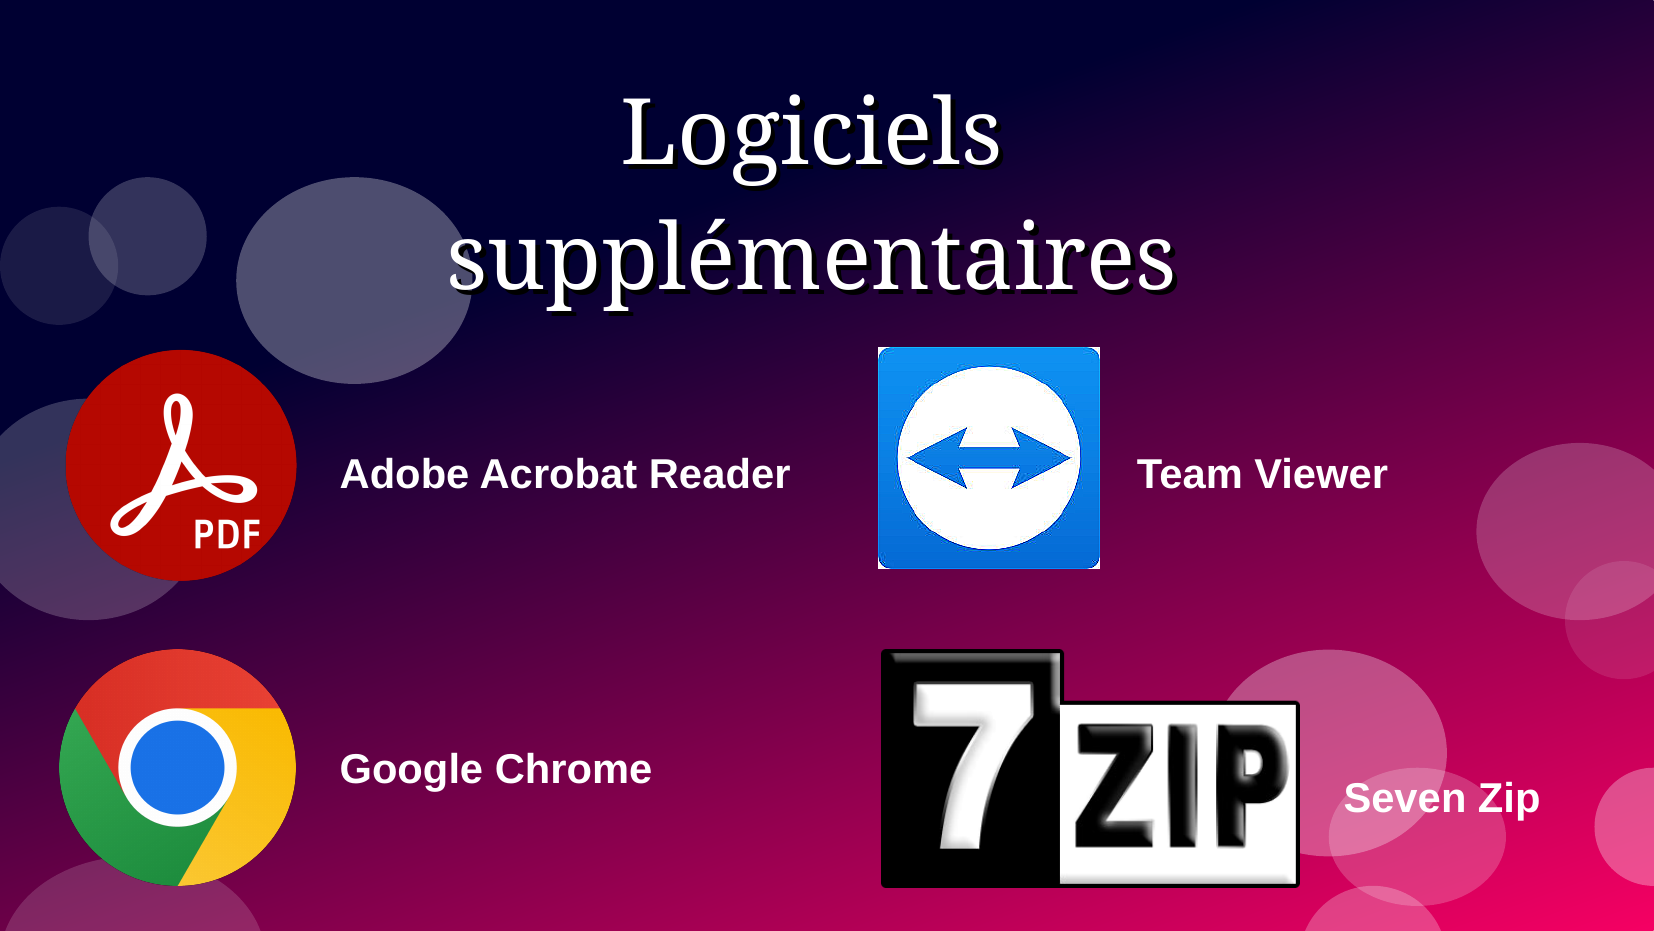

Logiciels supplémentaires
Adobe Acrobat Reader
Team Viewer
Google Chrome
Seven Zip